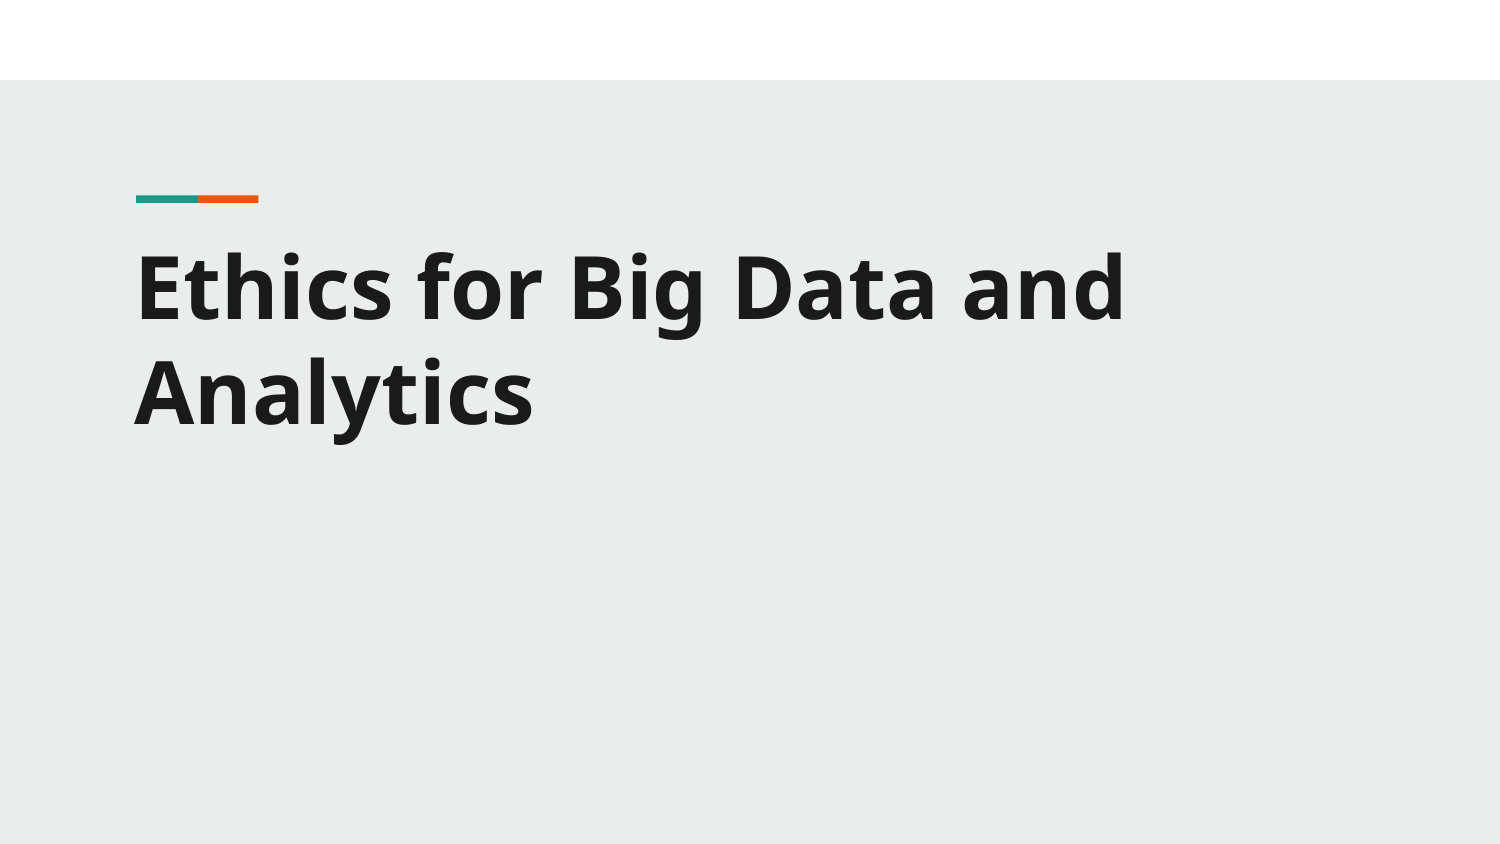

# Ethics for Big Data and Analytics